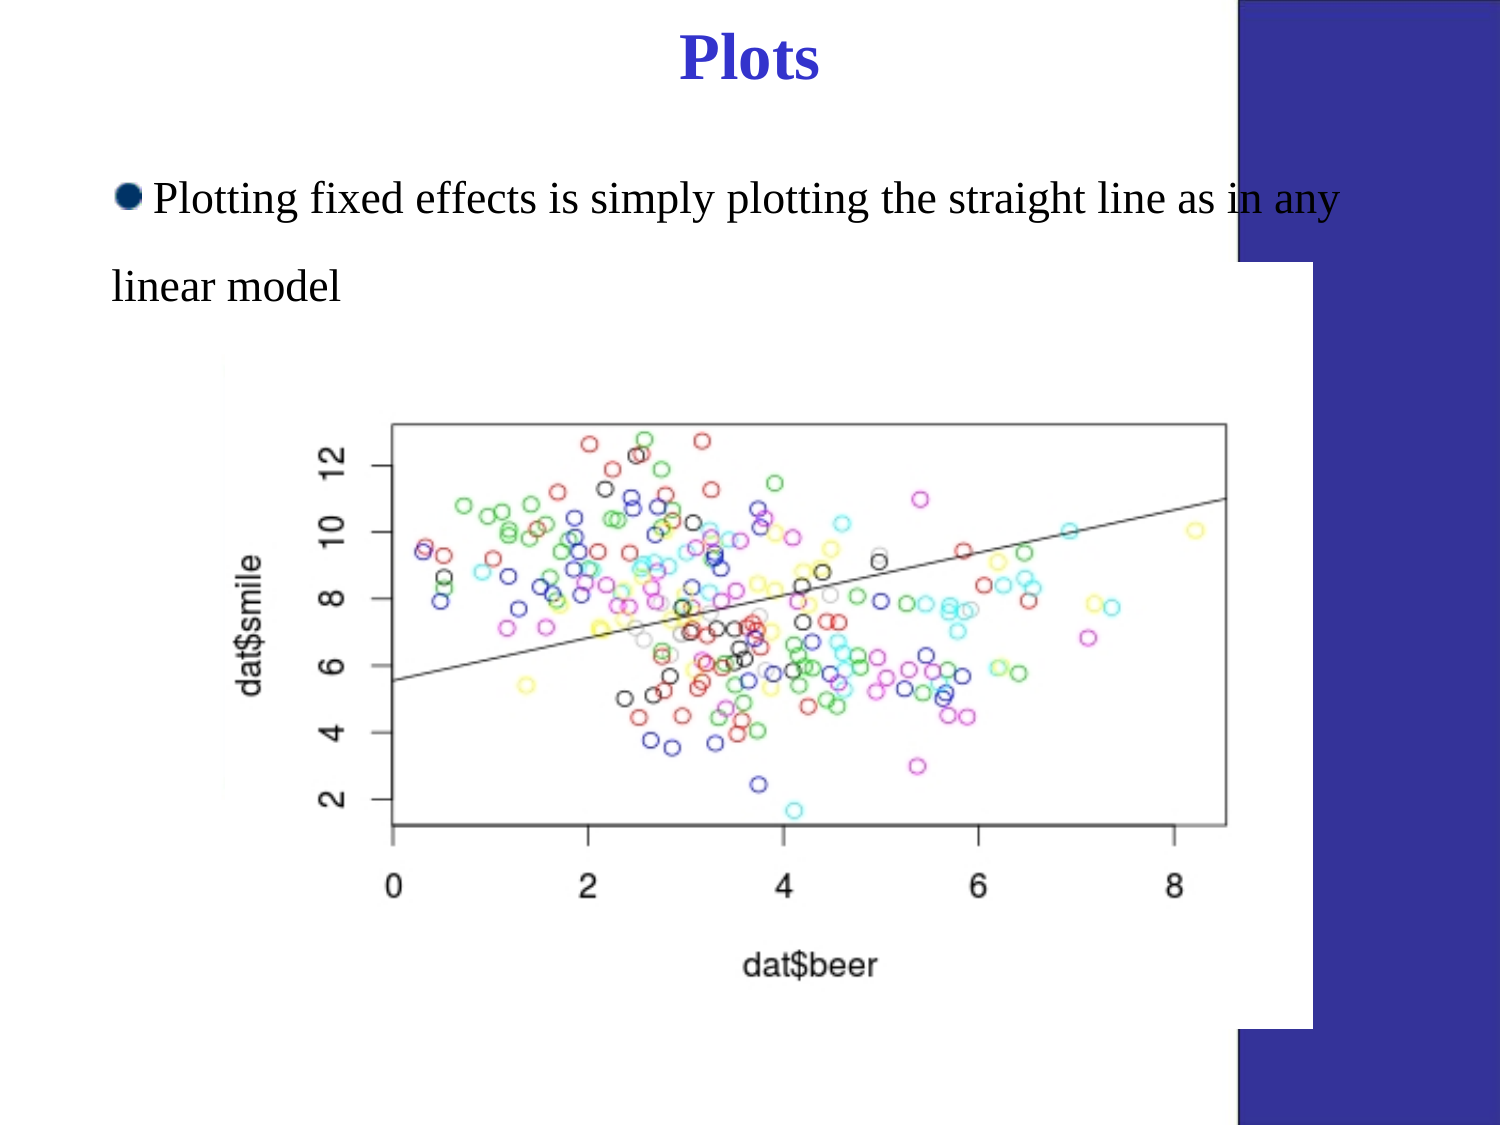

# Plots
 Plotting fixed effects is simply plotting the straight line as in any linear model
105